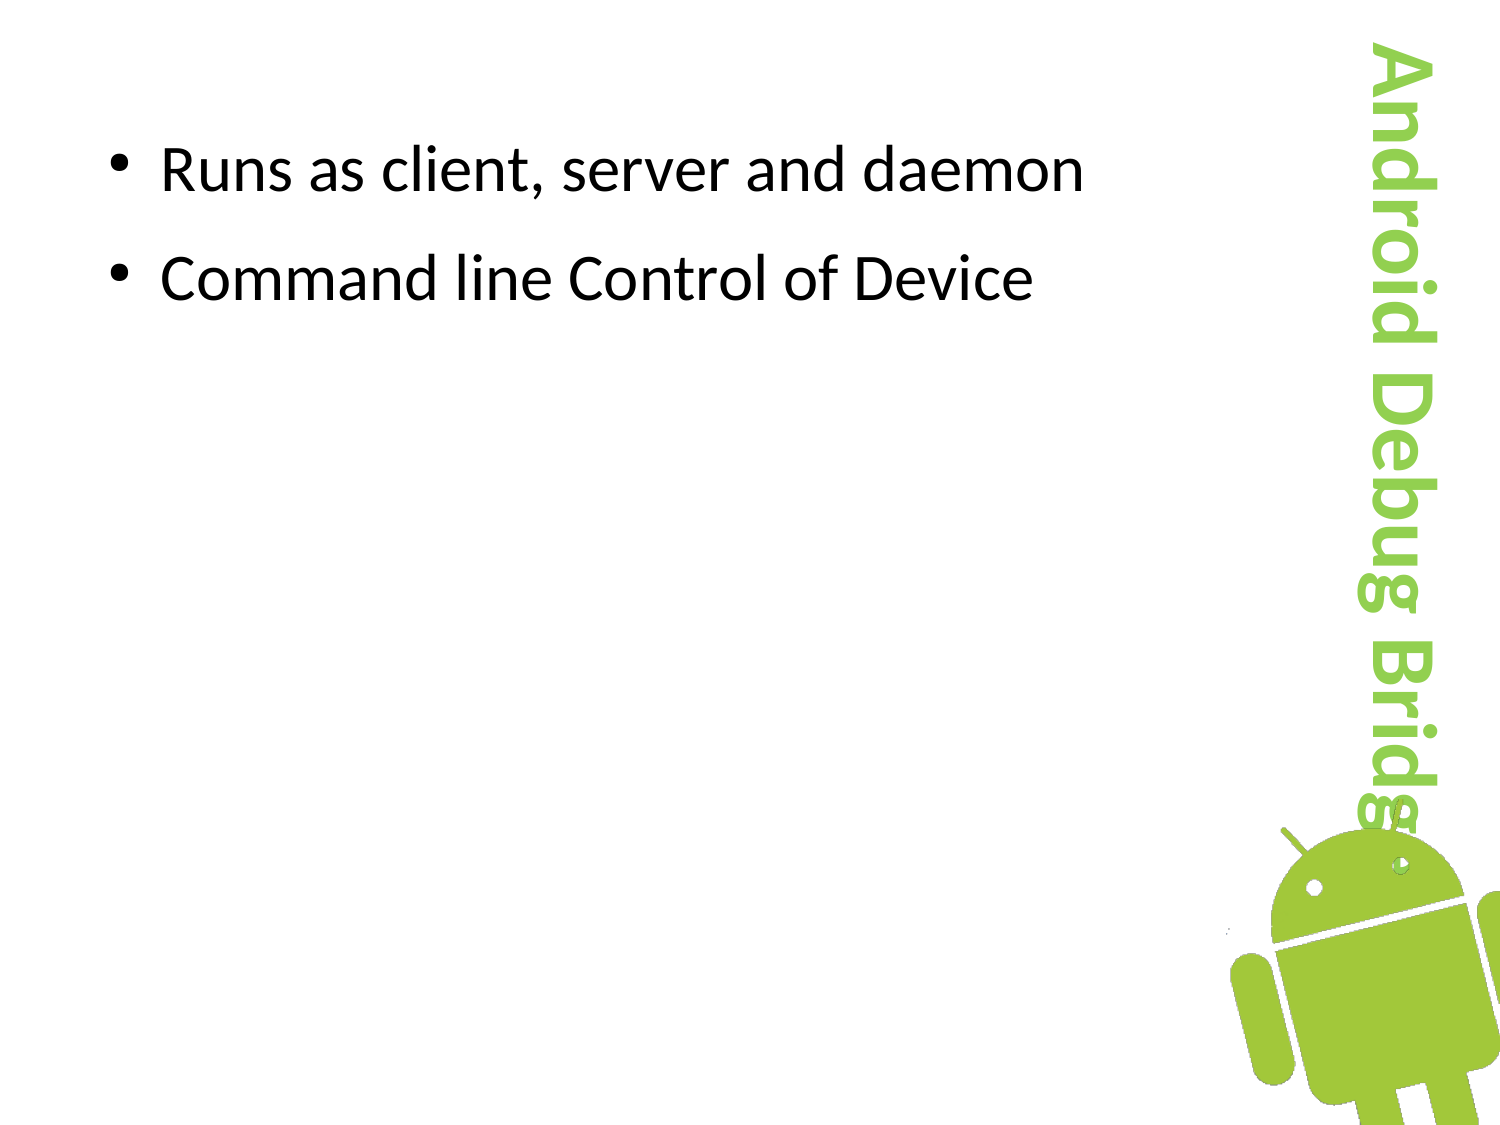

Runs as client, server and daemon
Command line Control of Device
# Android Debug Bridge